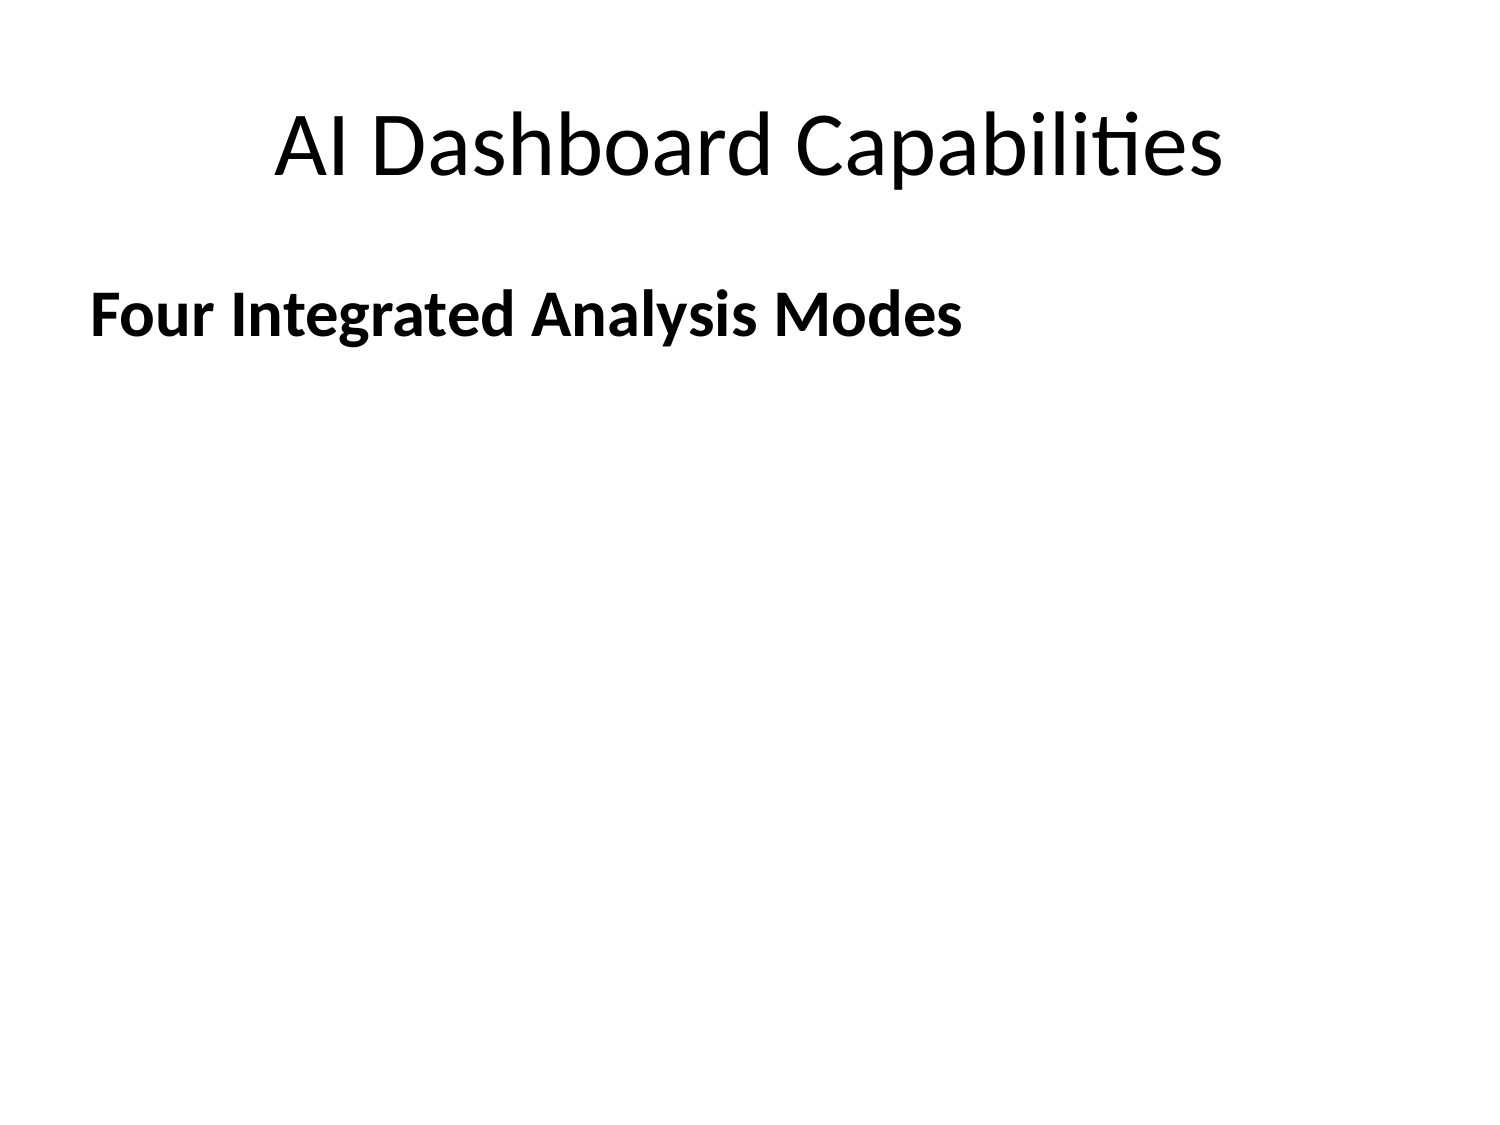

# AI Dashboard Capabilities
Four Integrated Analysis Modes